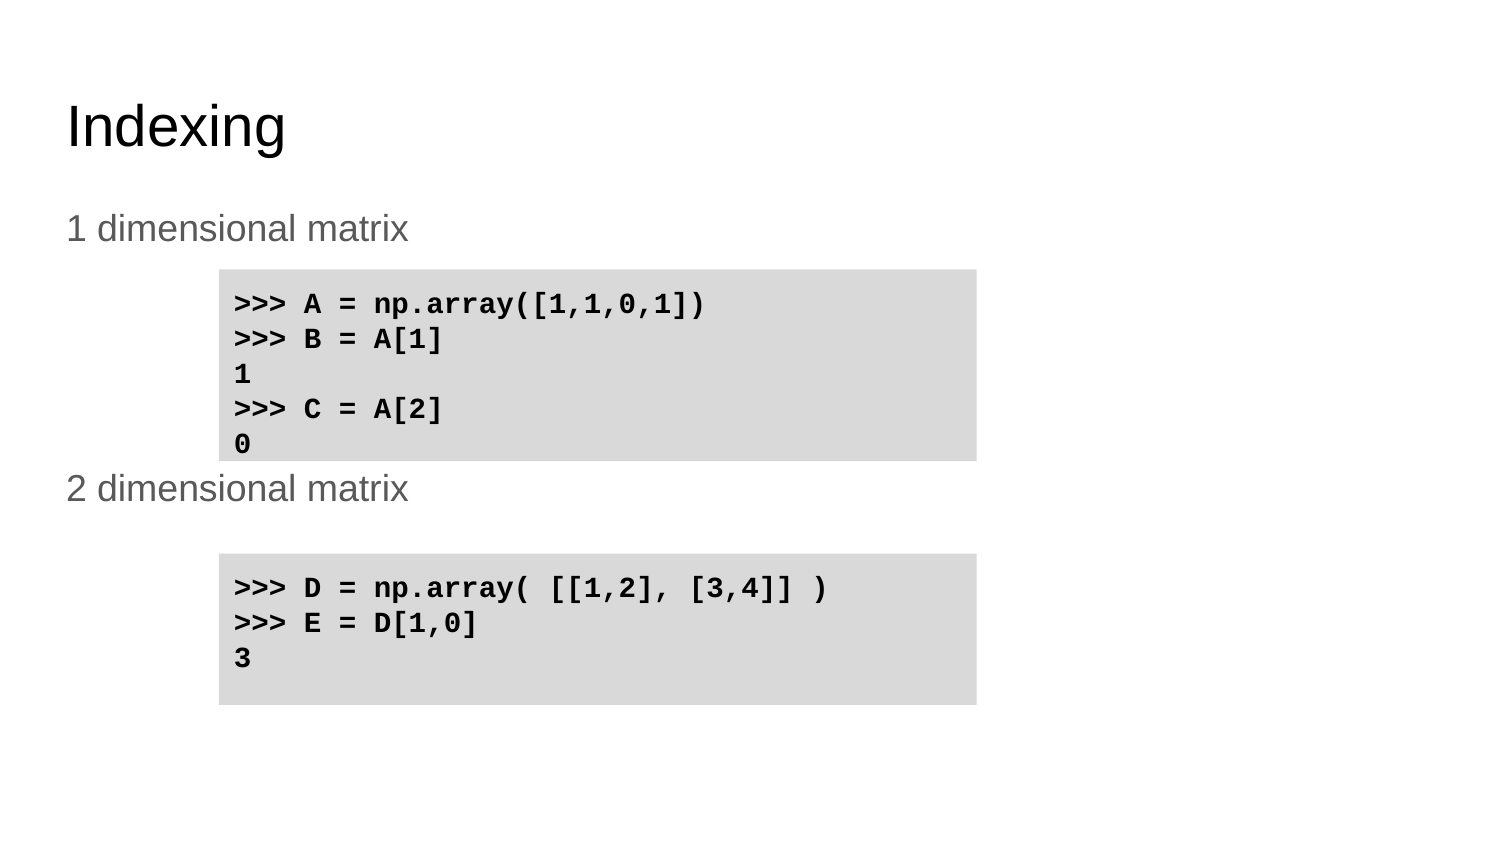

# Indexing
1 dimensional matrix
2 dimensional matrix
>>> A = np.array([1,1,0,1])
>>> B = A[1]
1
>>> C = A[2]
0
>>> D = np.array( [[1,2], [3,4]] )
>>> E = D[1,0]
3